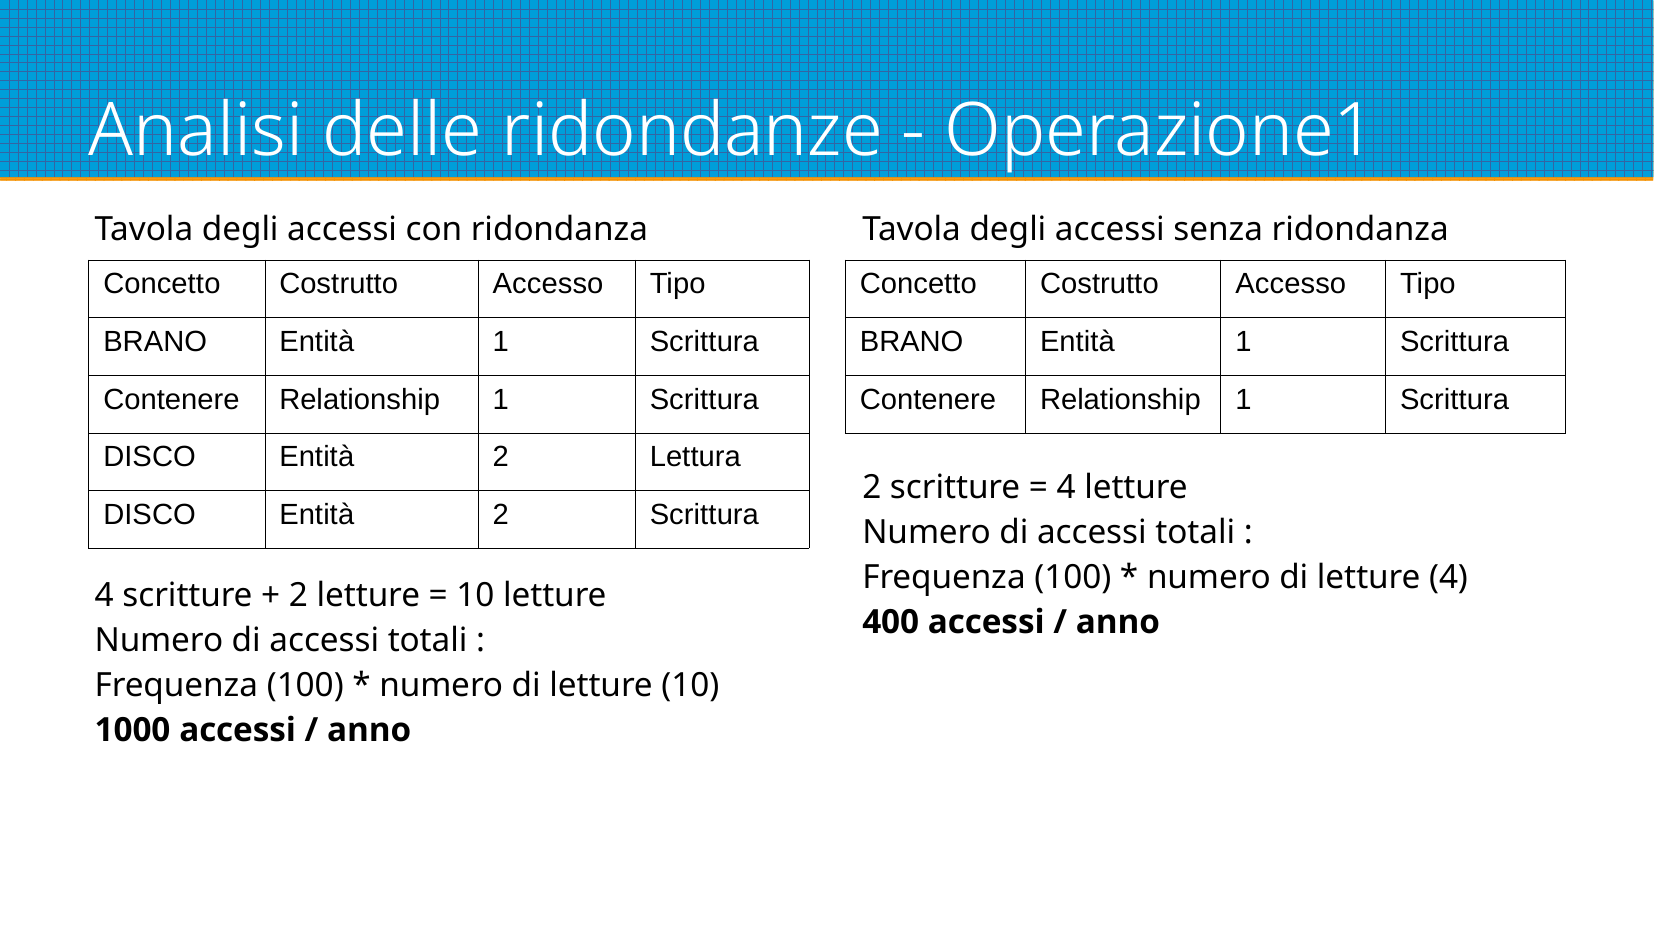

# Analisi delle ridondanze - Operazione1
Tavola degli accessi con ridondanza
Tavola degli accessi senza ridondanza
| Concetto | Costrutto | Accesso | Tipo |
| --- | --- | --- | --- |
| BRANO | Entità | 1 | Scrittura |
| Contenere | Relationship | 1 | Scrittura |
| DISCO | Entità | 2 | Lettura |
| DISCO | Entità | 2 | Scrittura |
| Concetto | Costrutto | Accesso | Tipo |
| --- | --- | --- | --- |
| BRANO | Entità | 1 | Scrittura |
| Contenere | Relationship | 1 | Scrittura |
2 scritture = 4 letture
Numero di accessi totali :
Frequenza (100) * numero di letture (4)
400 accessi / anno
4 scritture + 2 letture = 10 letture
Numero di accessi totali :
Frequenza (100) * numero di letture (10)
1000 accessi / anno